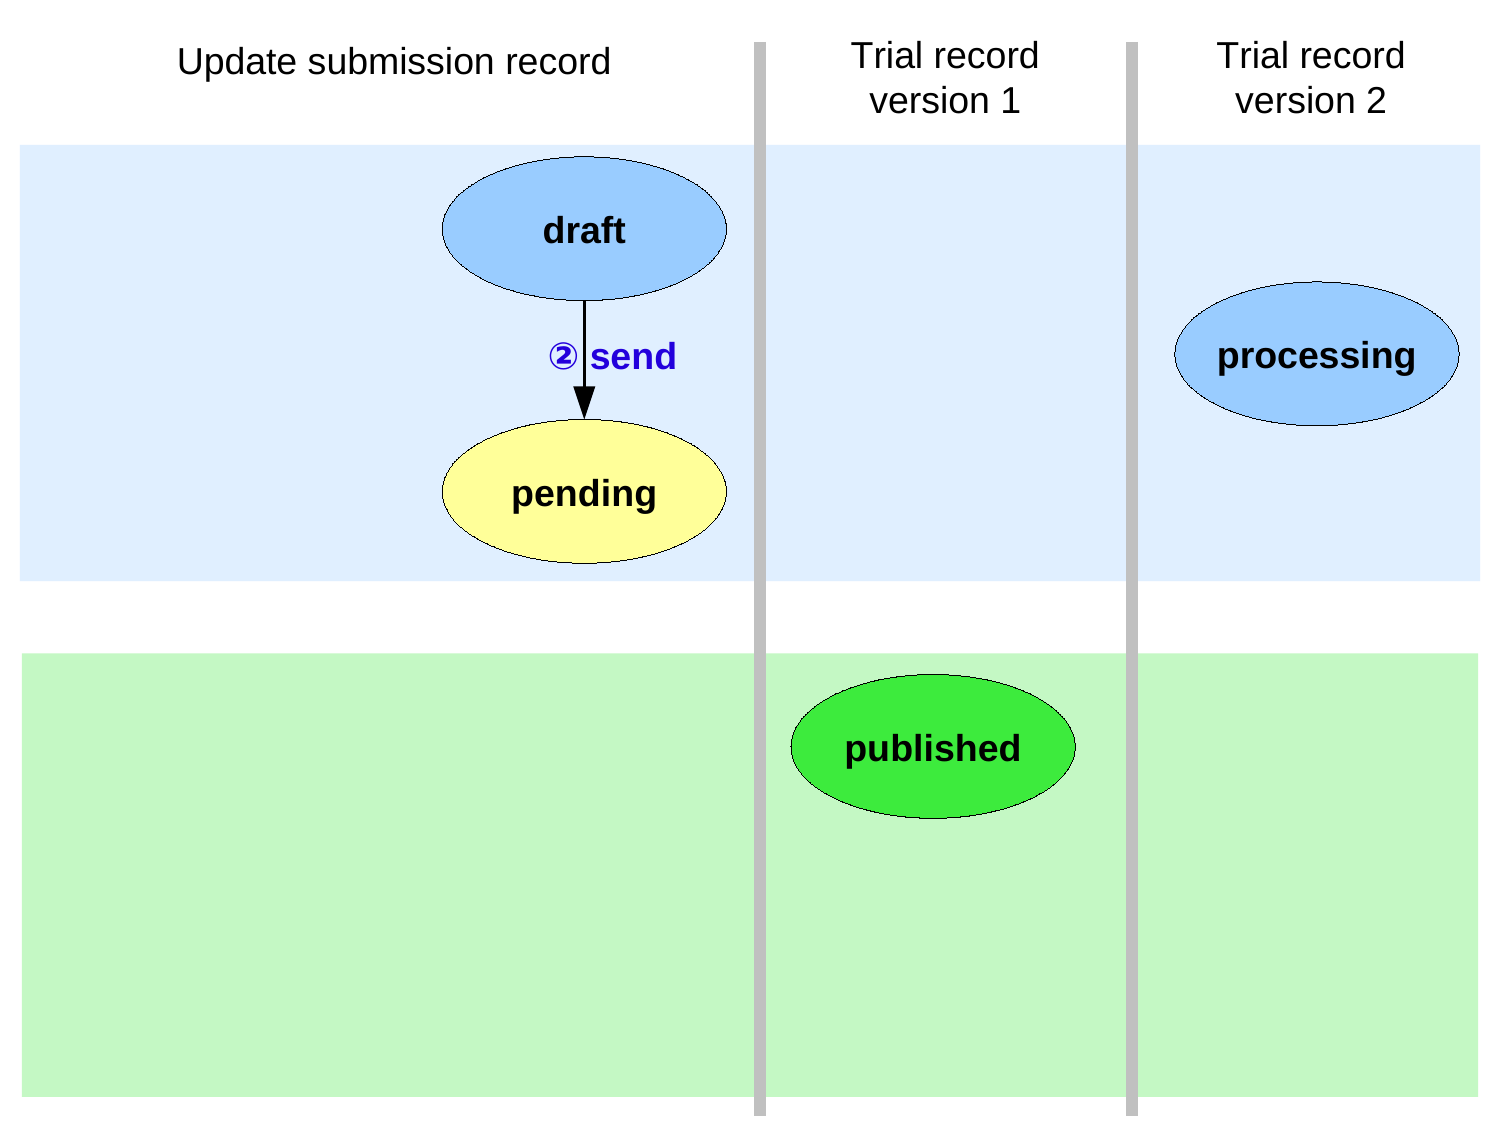

Trial record
version 1
Trial record
version 2
Update submission record
draft
processing
② send
pending
published